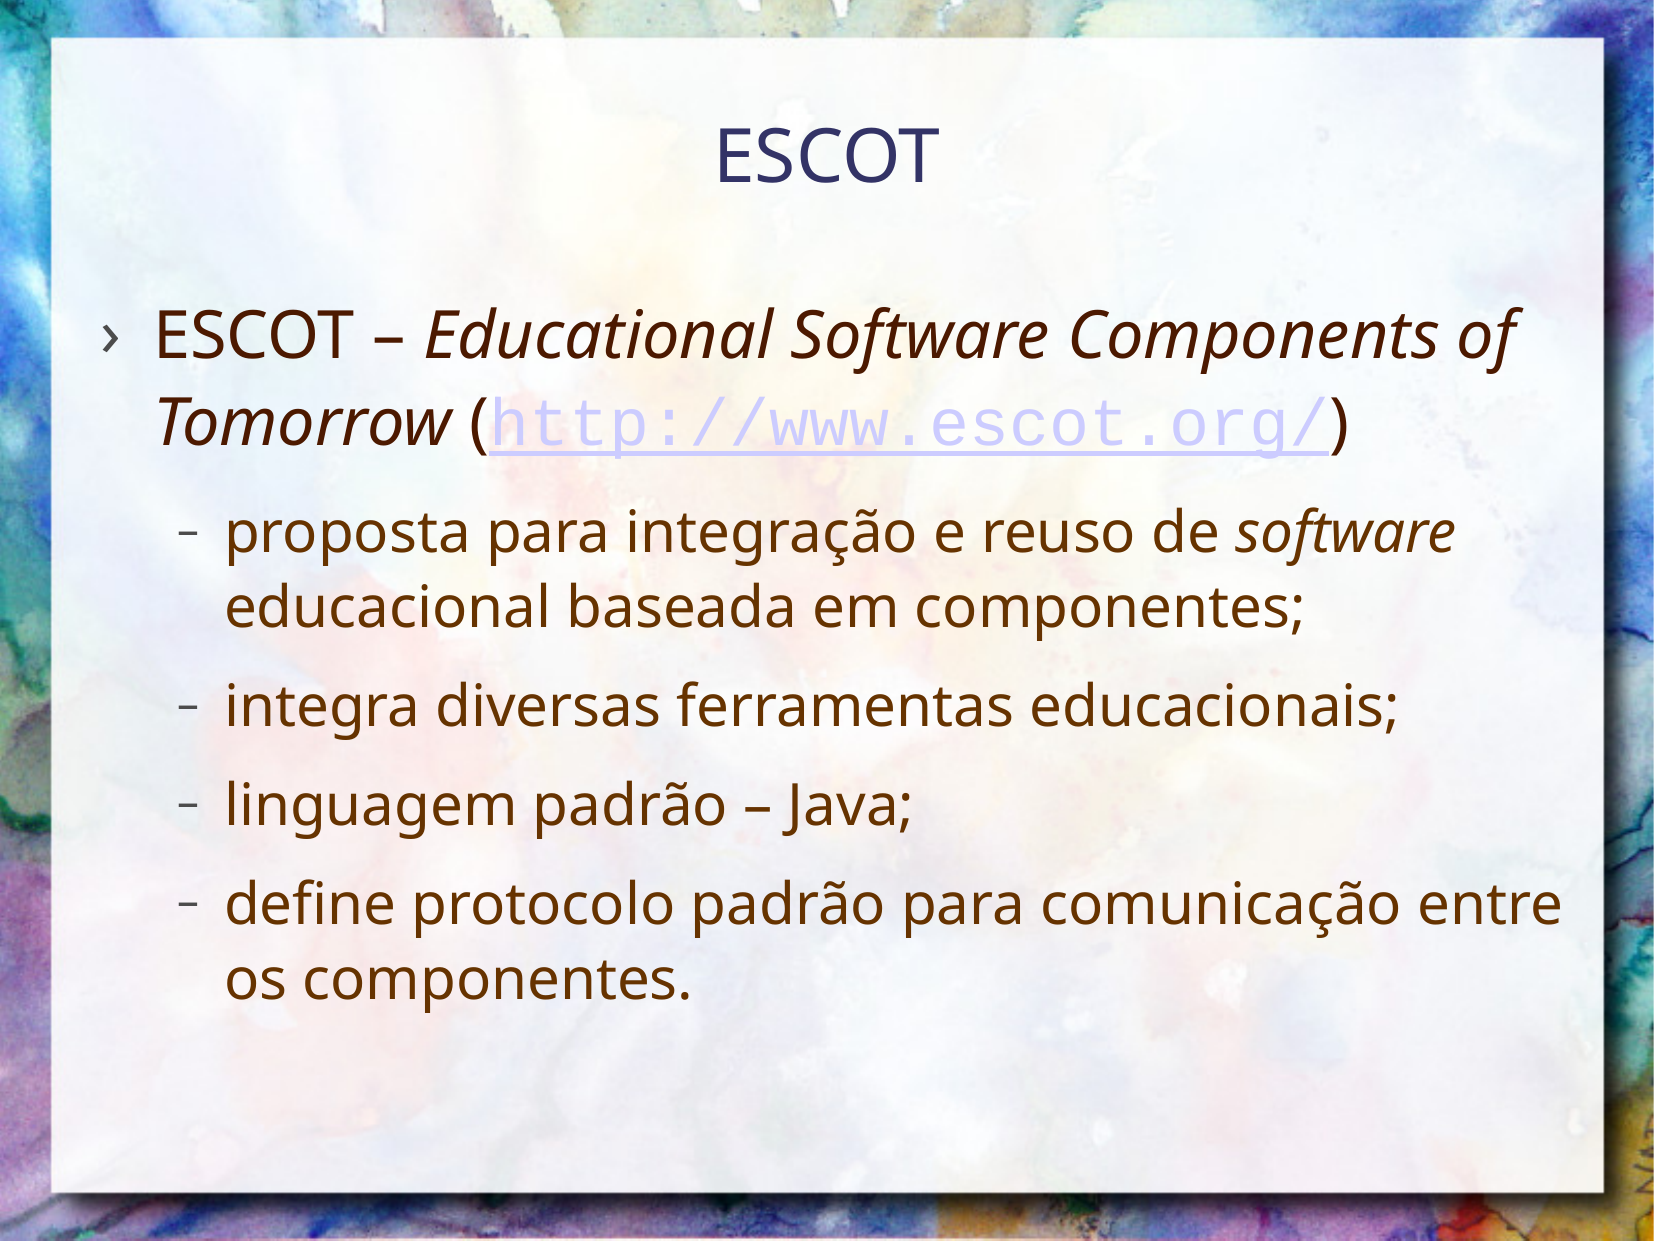

# ESCOT
ESCOT – Educational Software Components of Tomorrow (http://www.escot.org/)
proposta para integração e reuso de software educacional baseada em componentes;
integra diversas ferramentas educacionais;
linguagem padrão – Java;
define protocolo padrão para comunicação entre os componentes.